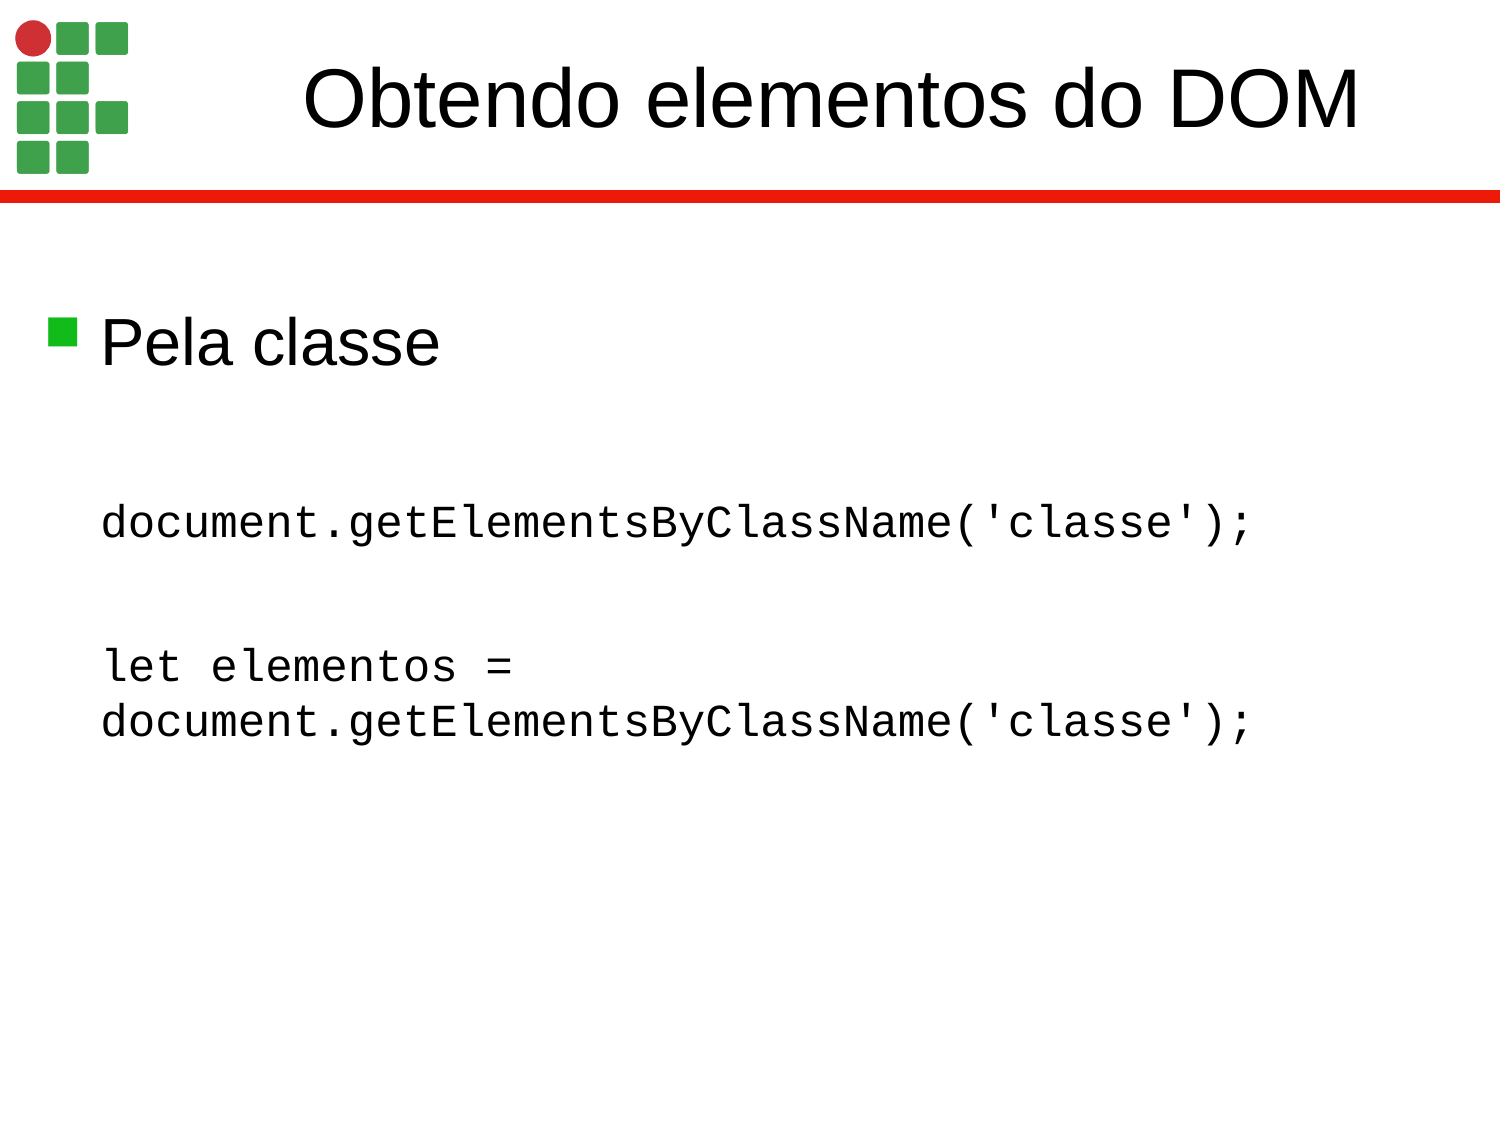

# Obtendo elementos do DOM
Pela classe
document.getElementsByClassName('classe');
let elementos = document.getElementsByClassName('classe');